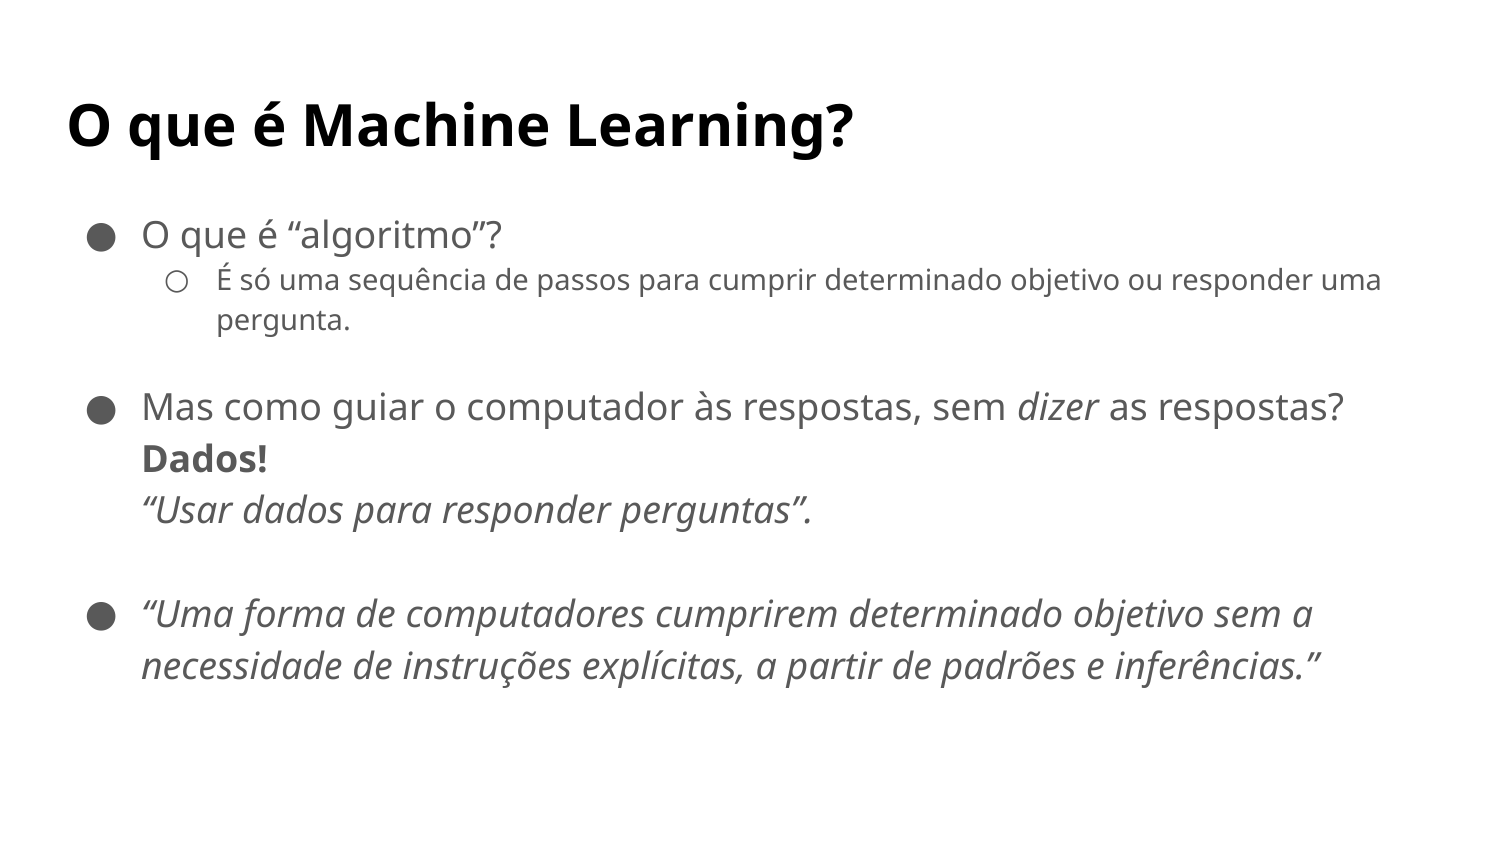

# O que é Machine Learning?
O que é “algoritmo”?
É só uma sequência de passos para cumprir determinado objetivo ou responder uma pergunta.
Mas como guiar o computador às respostas, sem dizer as respostas? Dados!
“Usar dados para responder perguntas”.
“Uma forma de computadores cumprirem determinado objetivo sem a necessidade de instruções explícitas, a partir de padrões e inferências.”